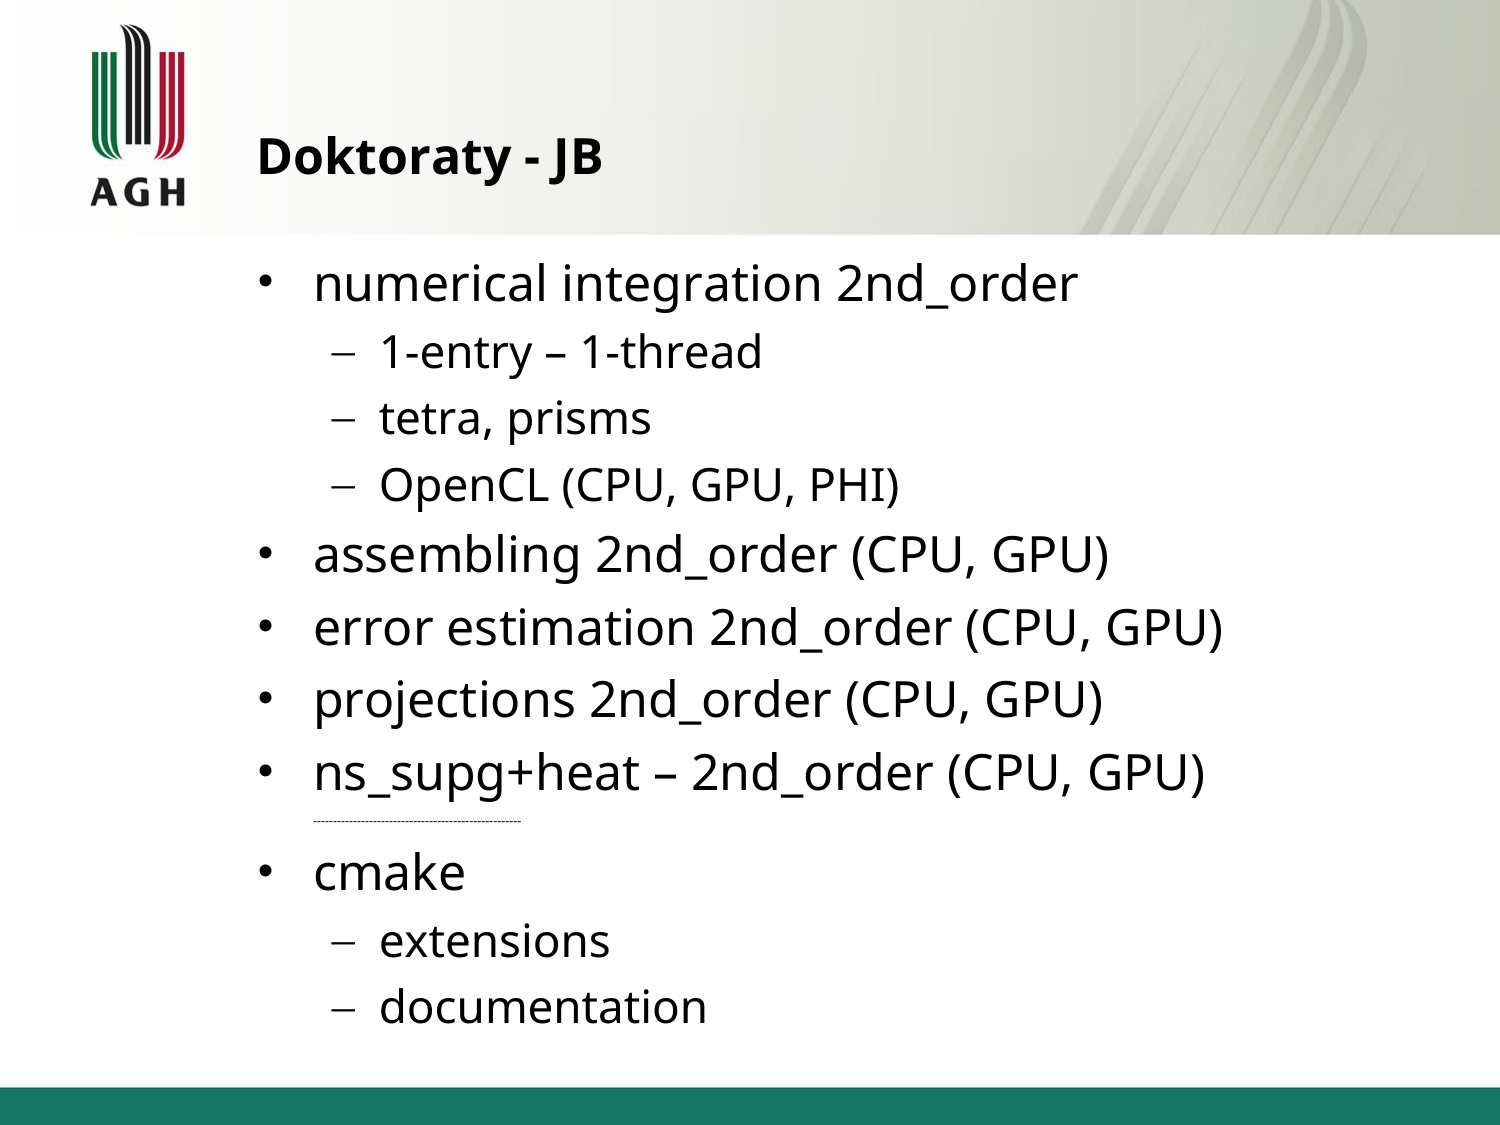

# Doktoraty - JB
numerical integration 2nd_order
1-entry – 1-thread
tetra, prisms
OpenCL (CPU, GPU, PHI)
assembling 2nd_order (CPU, GPU)
error estimation 2nd_order (CPU, GPU)
projections 2nd_order (CPU, GPU)
ns_supg+heat – 2nd_order (CPU, GPU)
----------------------------------------------------
cmake
extensions
documentation